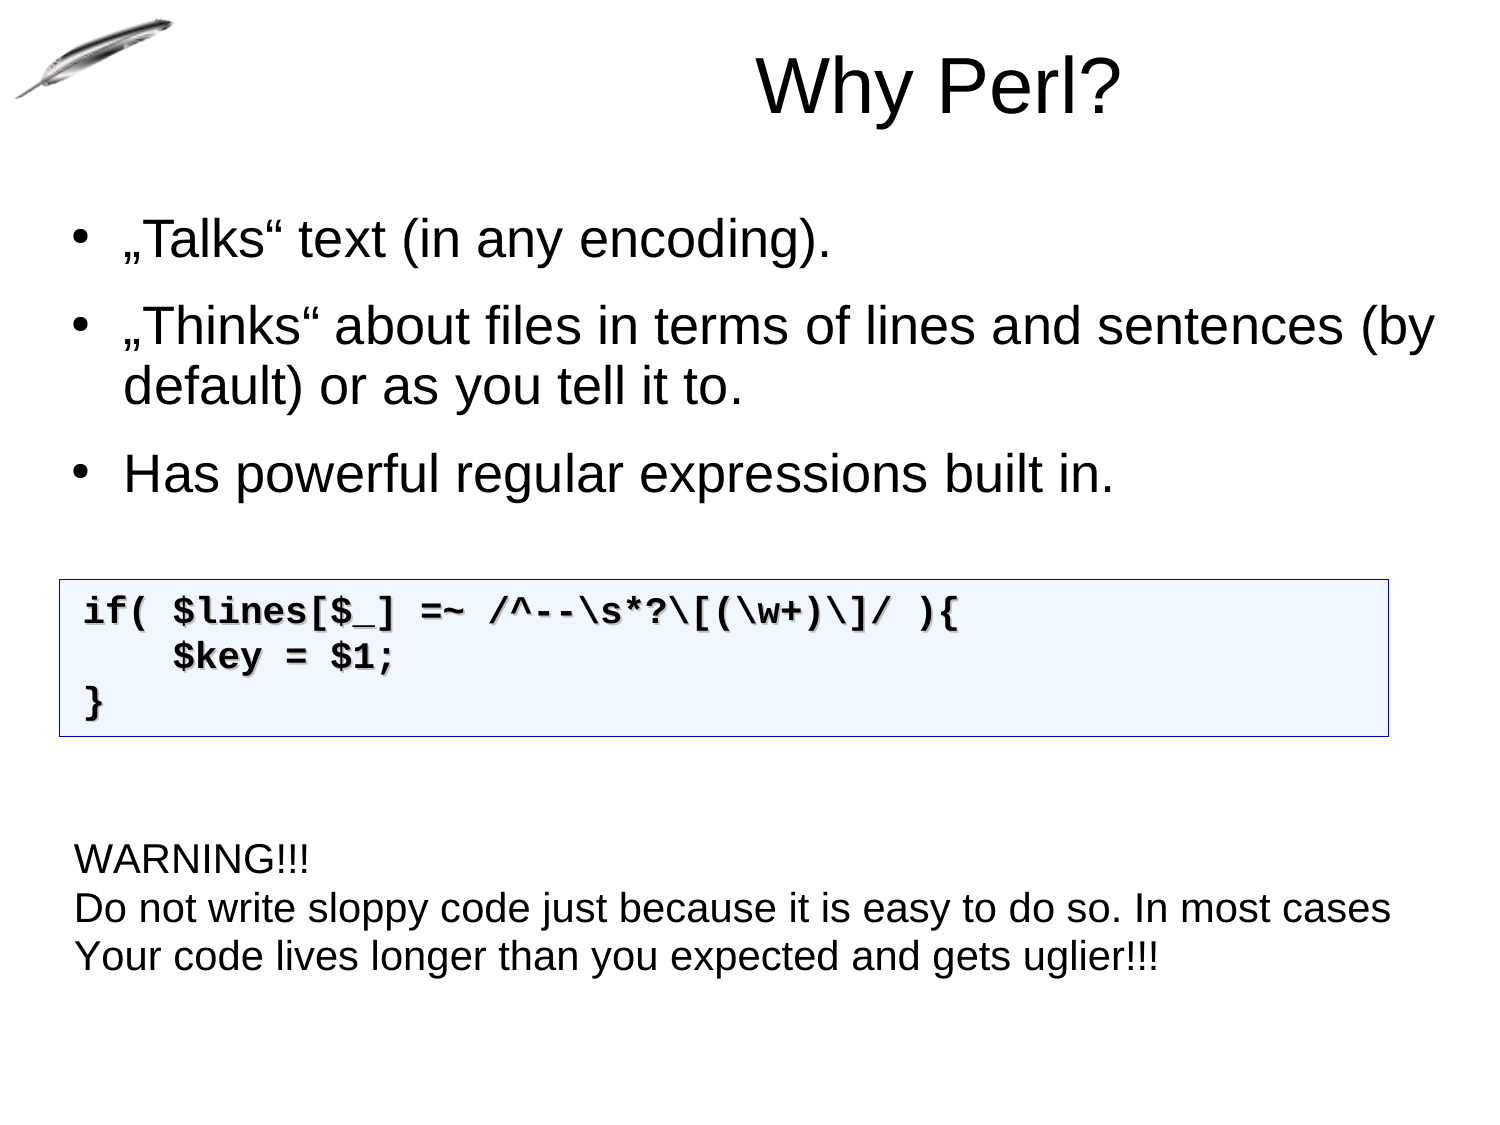

# Why Perl?
„Talks“ text (in any encoding).
„Thinks“ about files in terms of lines and sentences (by default) or as you tell it to.
Has powerful regular expressions built in.
if( $lines[$_] =~ /^--\s*?\[(\w+)\]/ ){
 $key = $1;
}
WARNING!!!
Do not write sloppy code just because it is easy to do so. In most cases Your code lives longer than you expected and gets uglier!!!